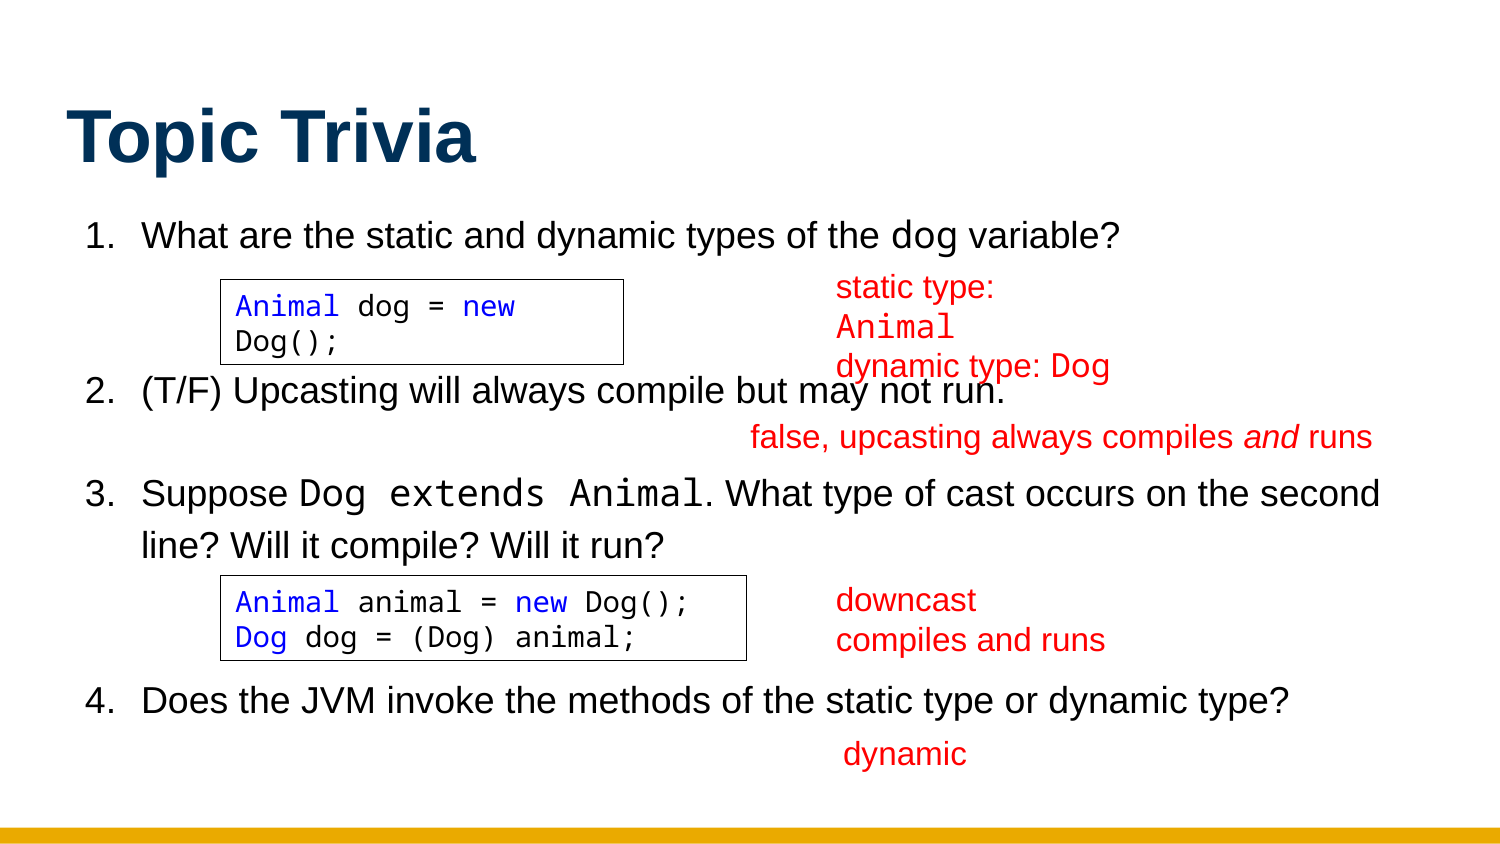

Topic Trivia
# What are the static and dynamic types of the dog variable?
(T/F) Upcasting will always compile but may not run.
Suppose Dog extends Animal. What type of cast occurs on the second line? Will it compile? Will it run?
Does the JVM invoke the methods of the static type or dynamic type?
static type: Animal
dynamic type: Dog
Animal dog = new Dog();
false, upcasting always compiles and runs
downcast
compiles and runs
Animal animal = new Dog();
Dog dog = (Dog) animal;
dynamic